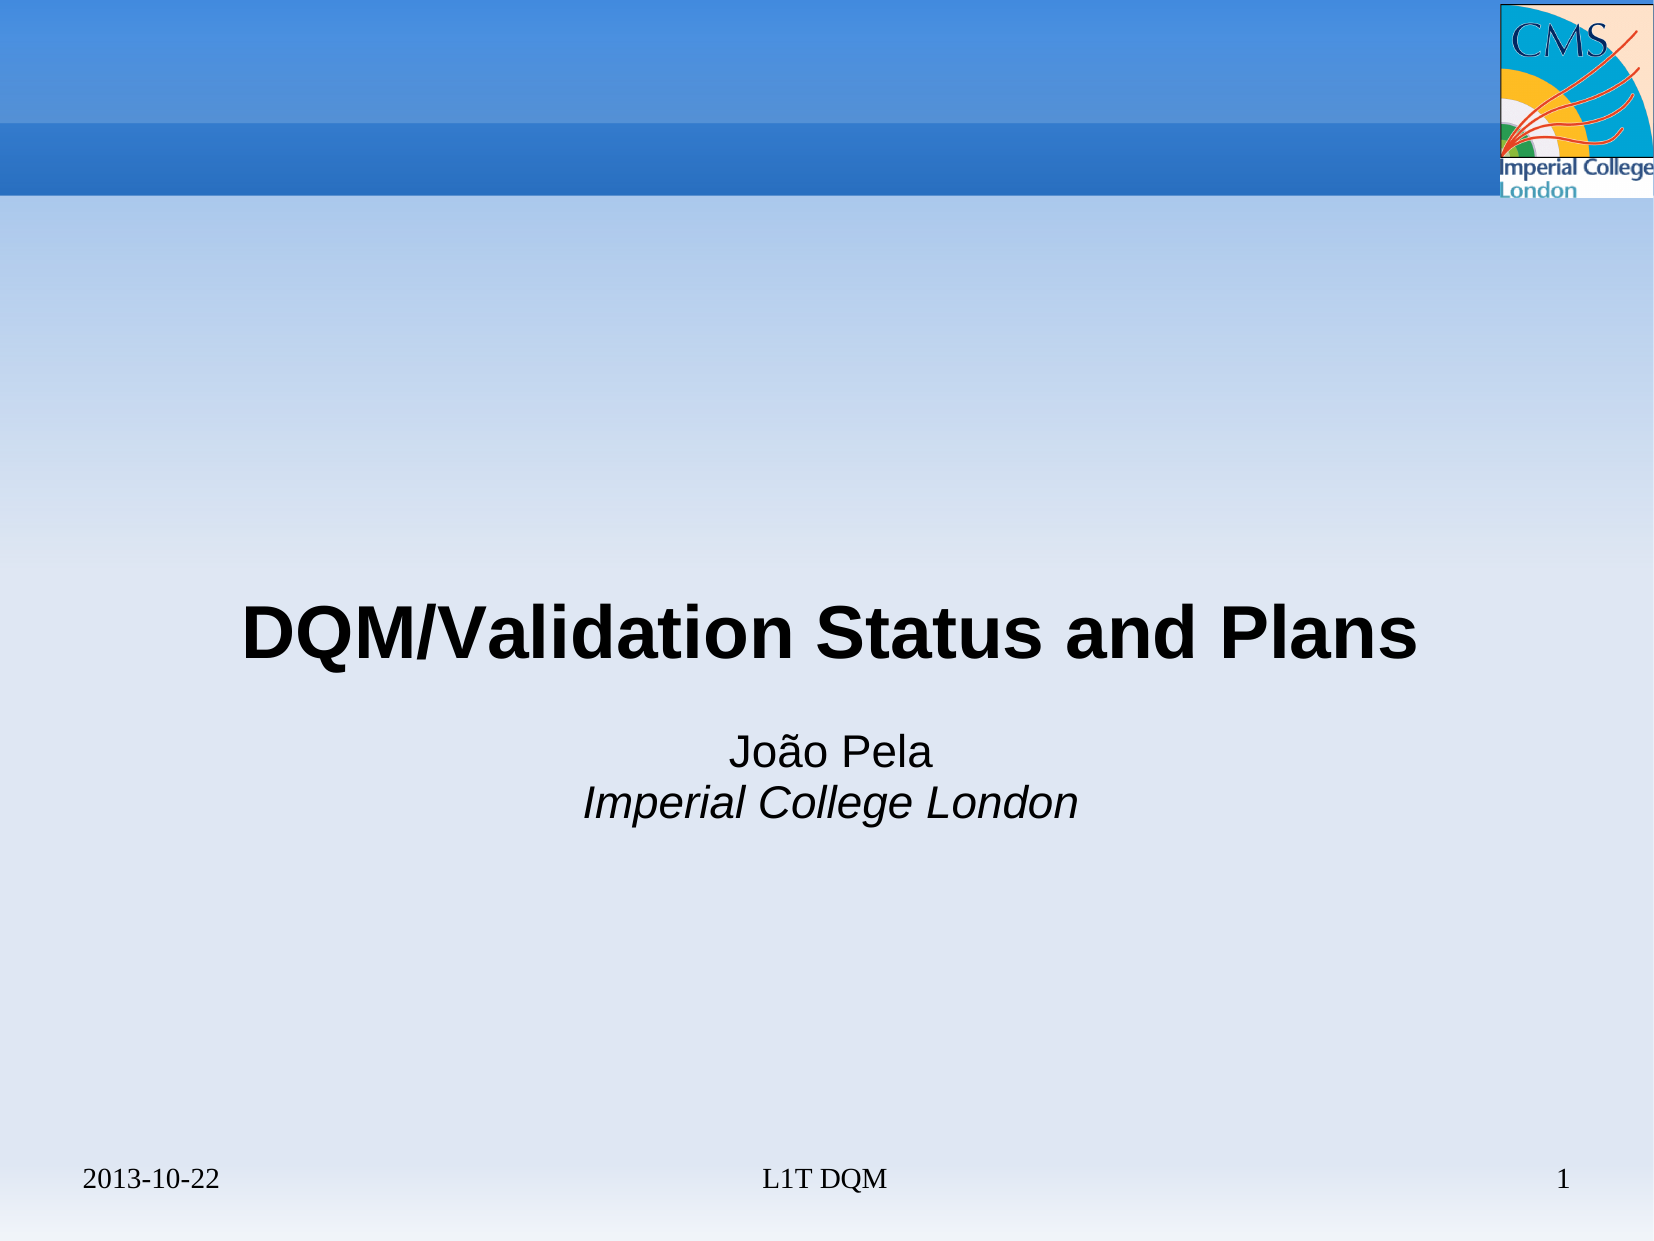

# DQM/Validation Status and Plans
João Pela
Imperial College London
2013-10-22
L1T DQM
1